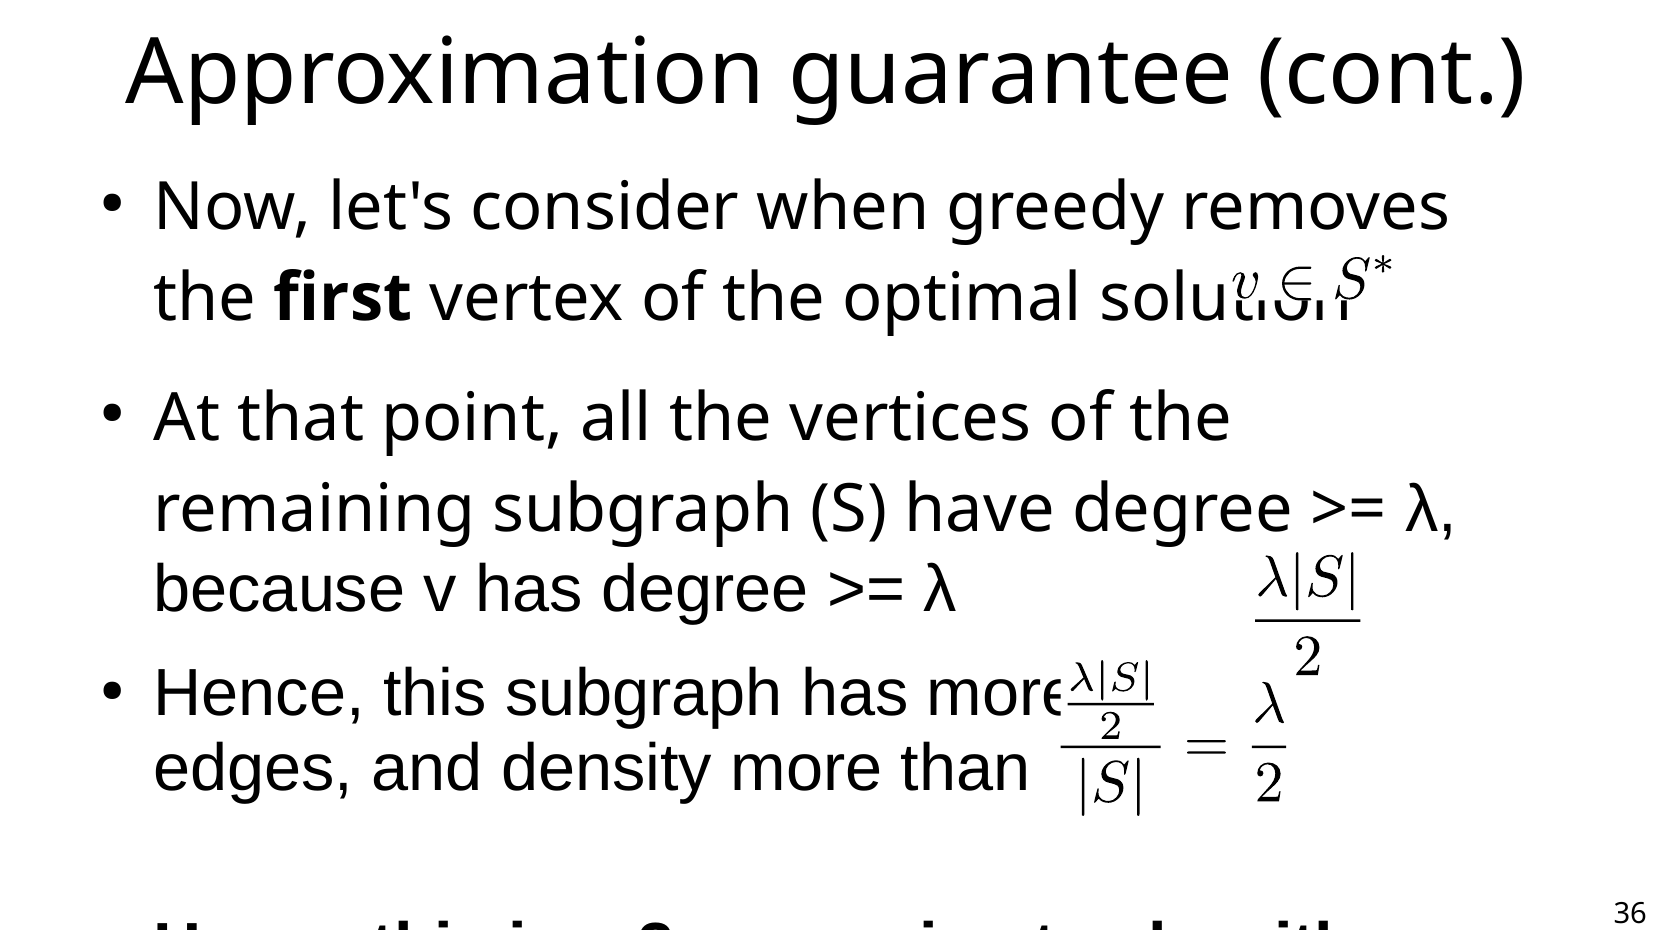

# Approximation guarantee (cont.)
Now, let's consider when greedy removes the first vertex of the optimal solution
At that point, all the vertices of the remaining subgraph (S) have degree >= λ, because v has degree >= λ
Hence, this subgraph has more than edges, and density more than
Hence this is a 2-approximate algorithm
36